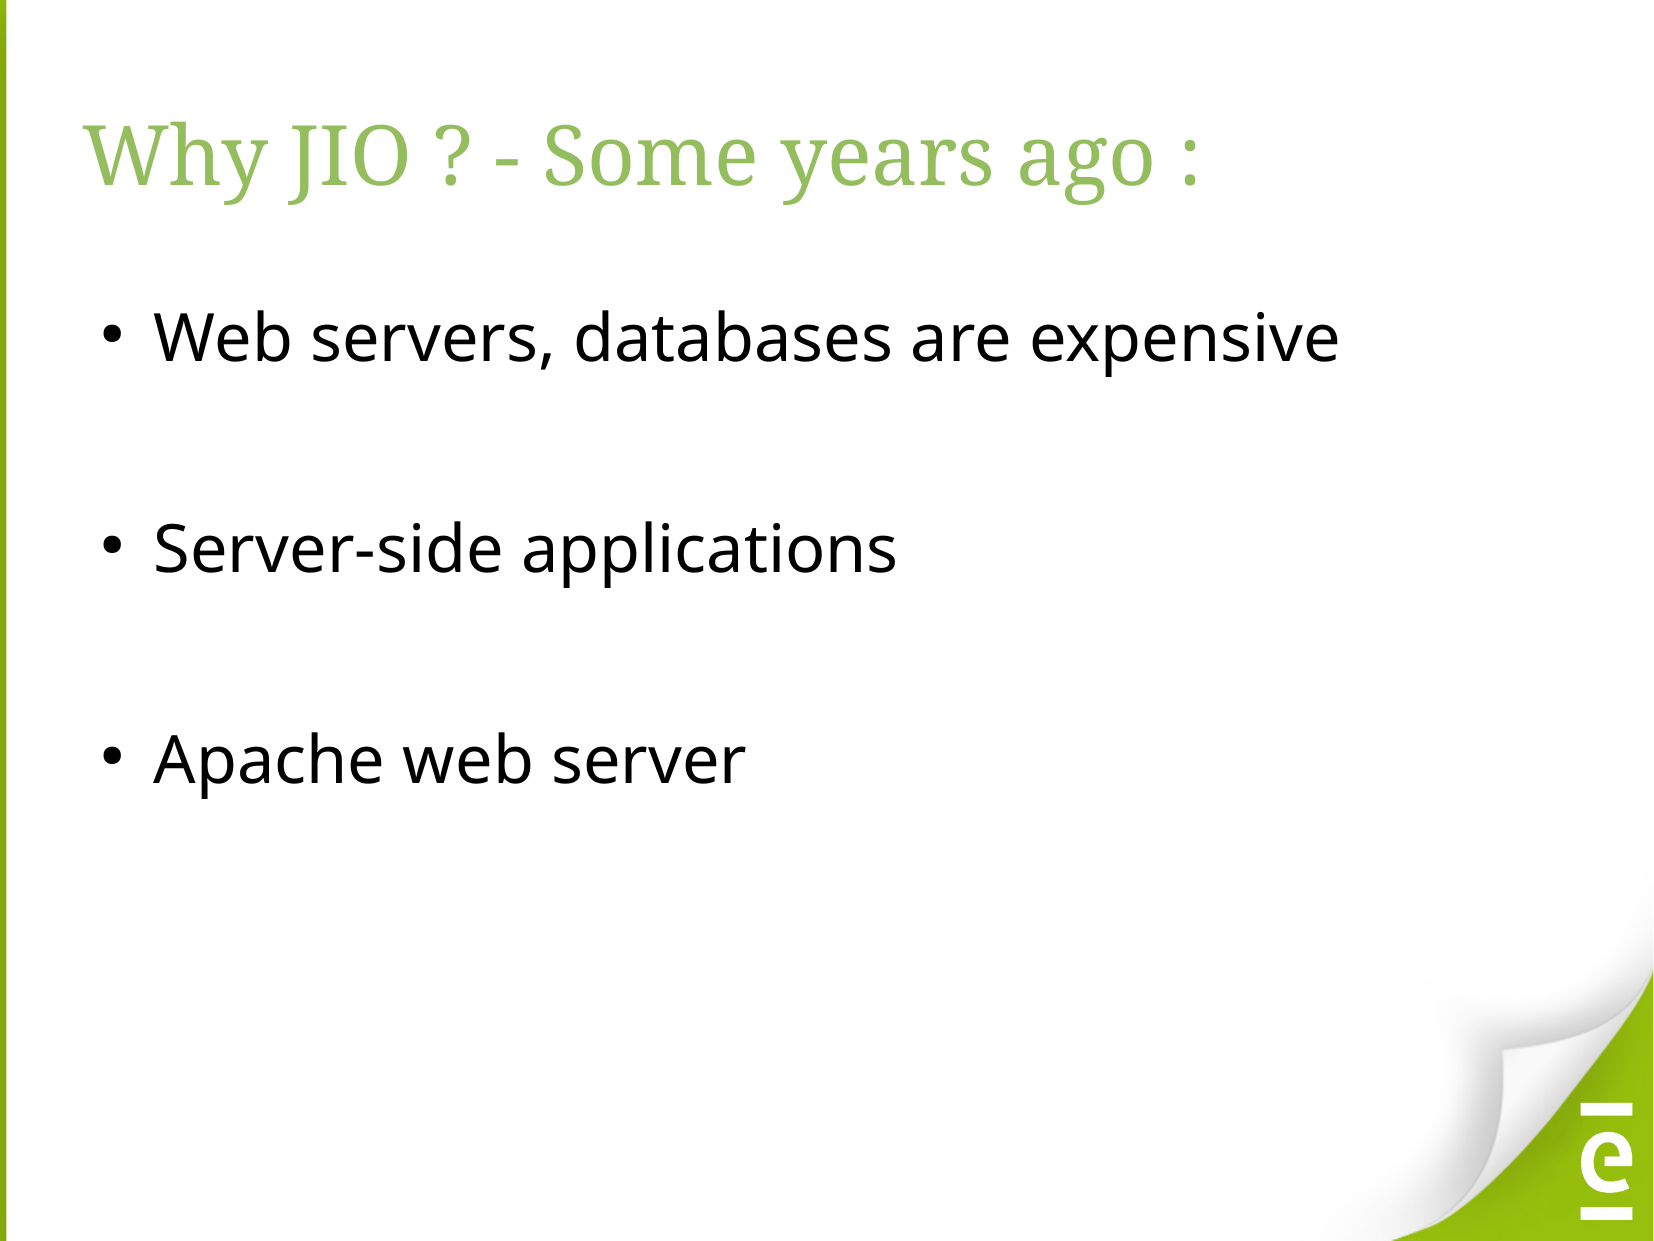

# Why JIO ? - Some years ago :
Web servers, databases are expensive
Server-side applications
Apache web server